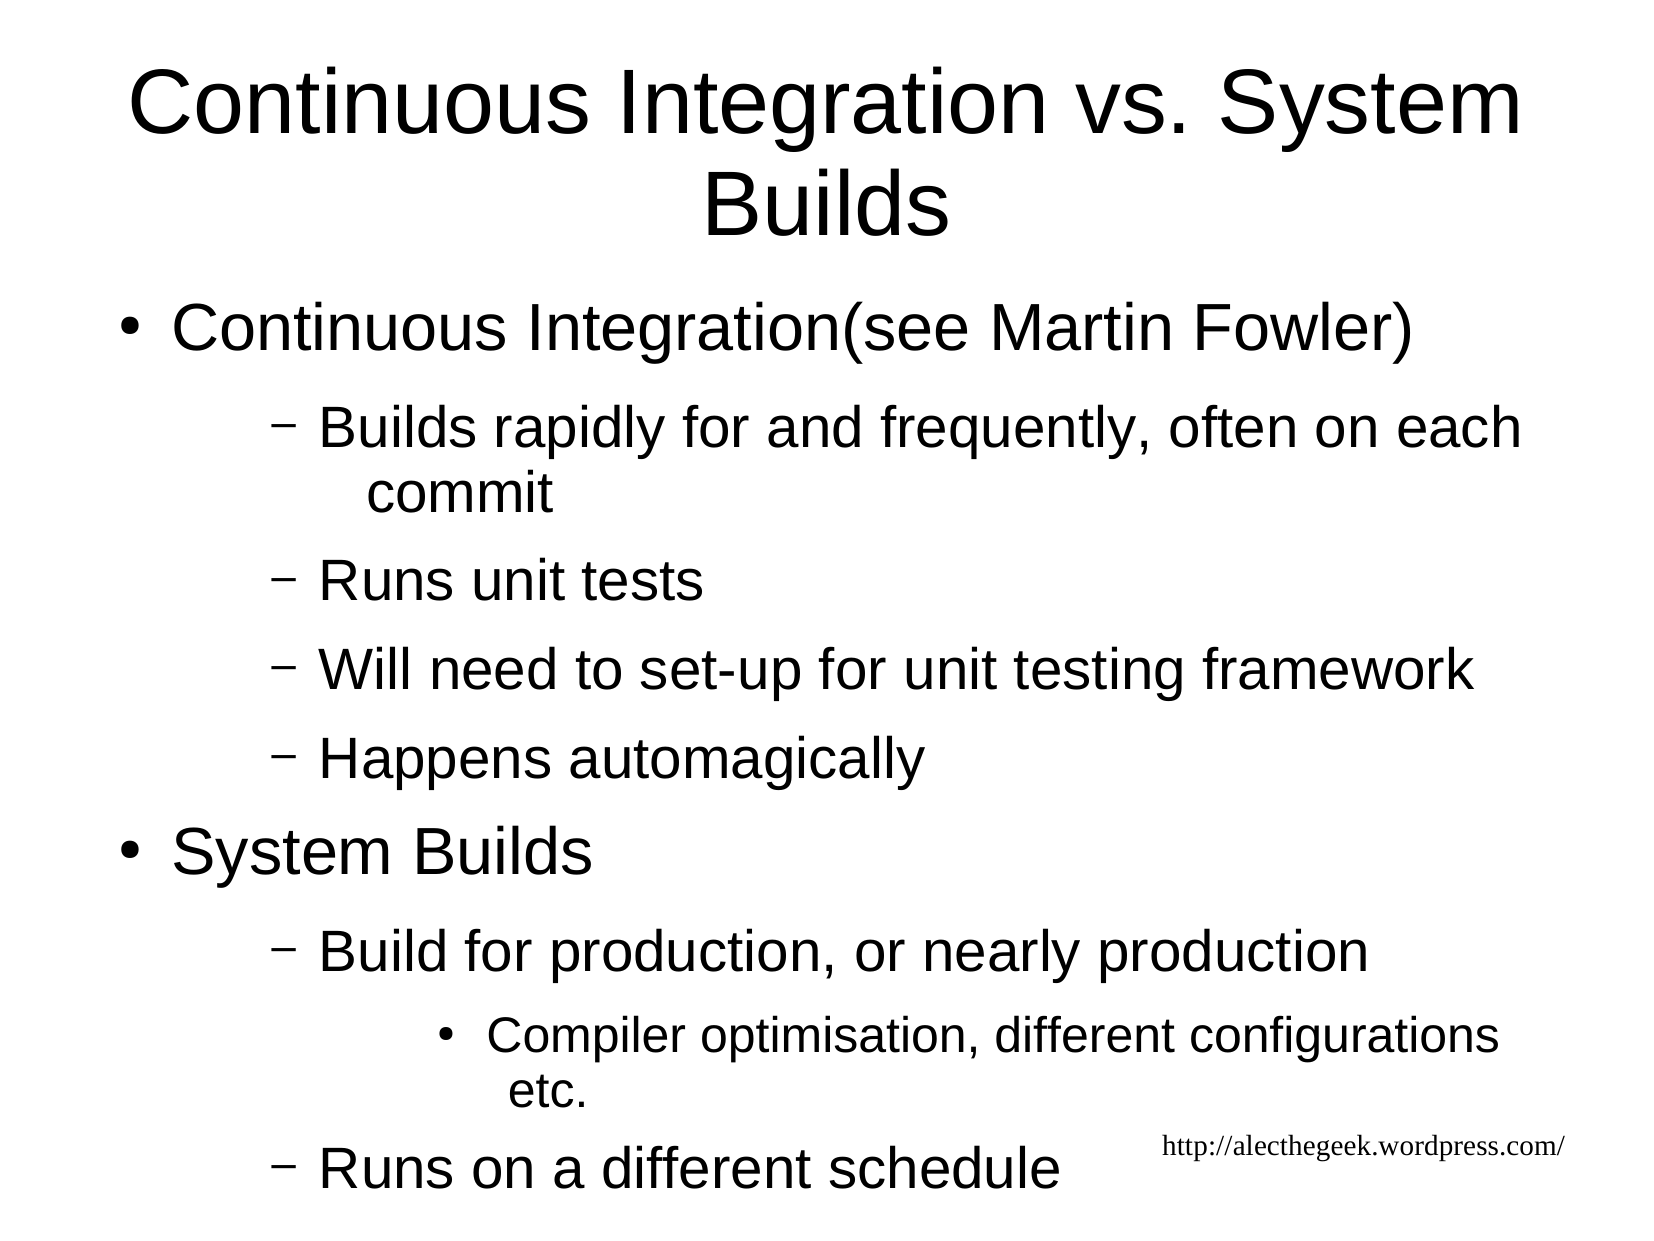

# Continuous Integration vs. System Builds
Continuous Integration(see Martin Fowler)
Builds rapidly for and frequently, often on each commit
Runs unit tests
Will need to set-up for unit testing framework
Happens automagically
System Builds
Build for production, or nearly production
 Compiler optimisation, different configurations etc.
Runs on a different schedule
http://alecthegeek.wordpress.com/